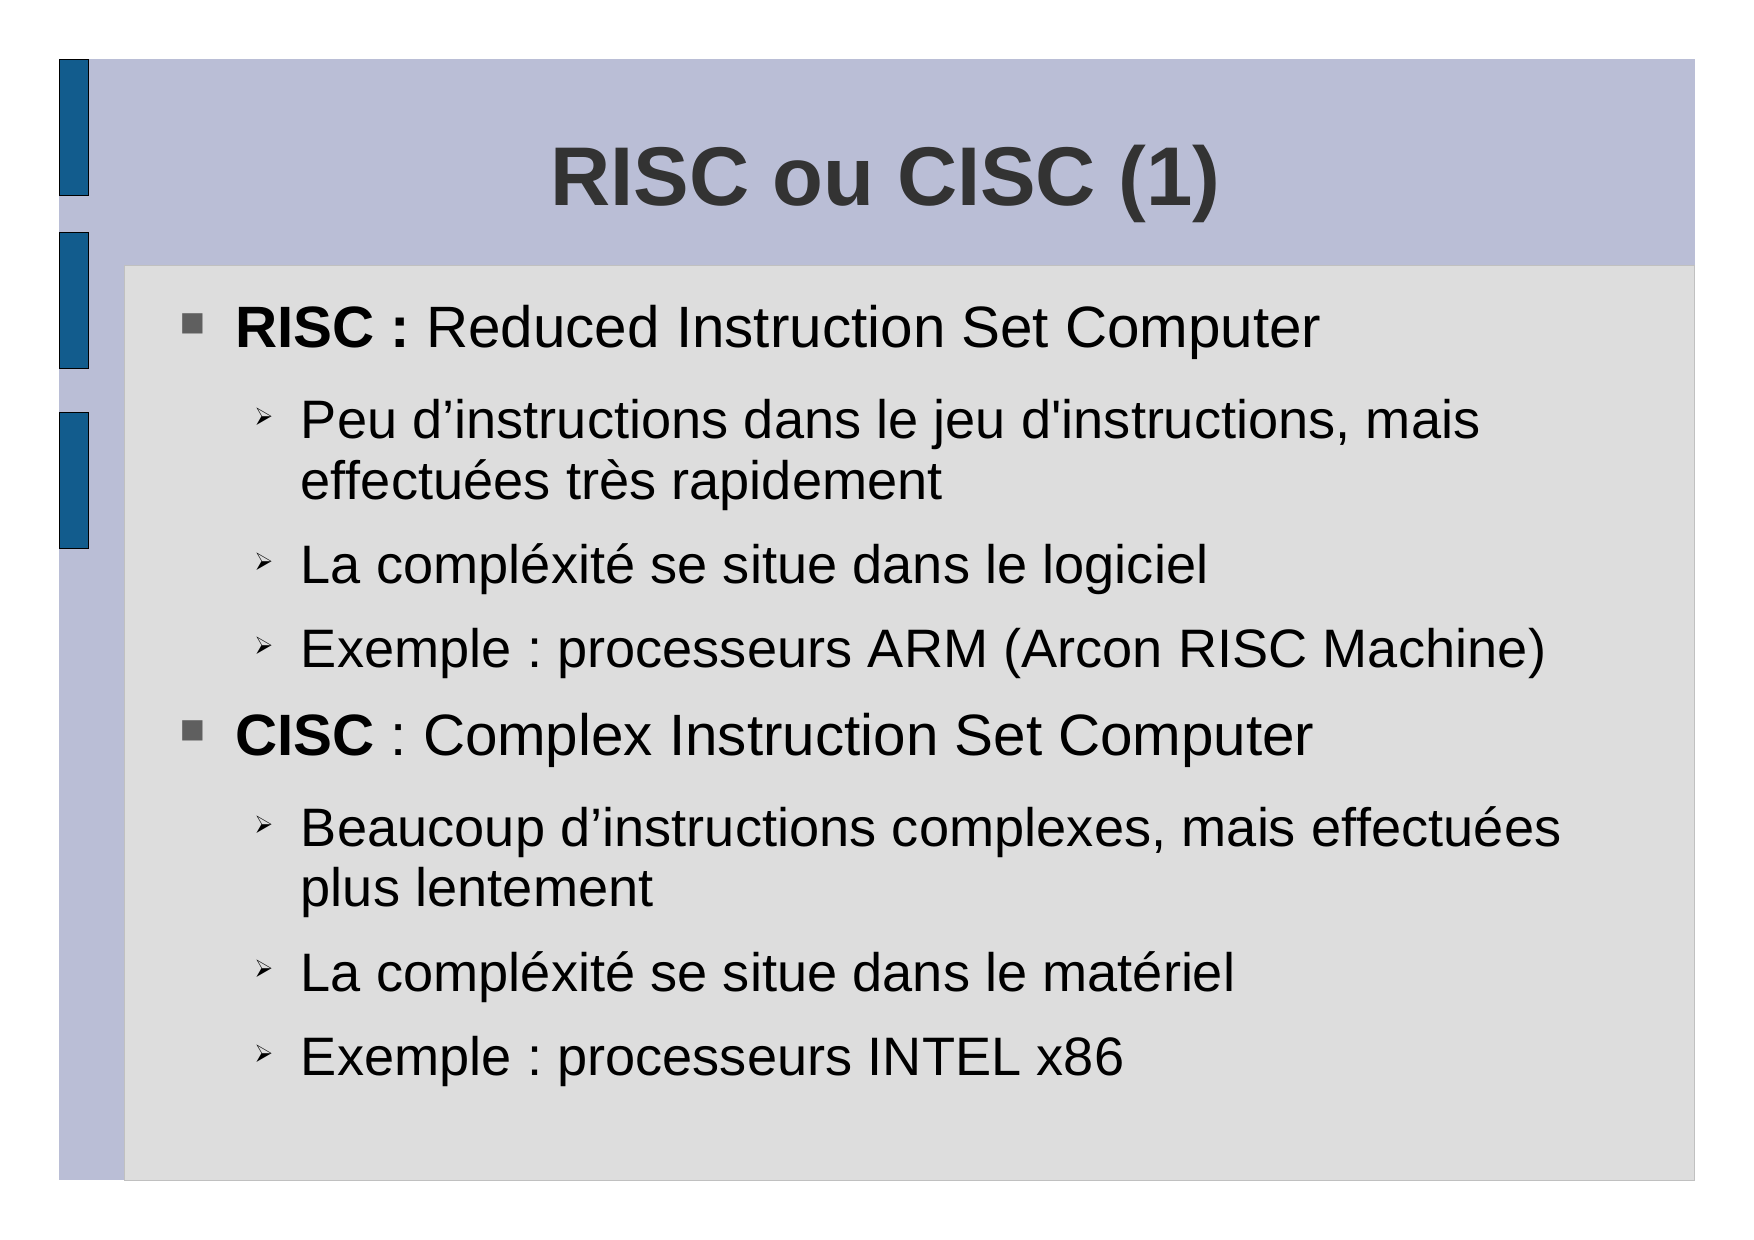

# RISC ou CISC (1)
RISC : Reduced Instruction Set Computer
Peu d’instructions dans le jeu d'instructions, mais effectuées très rapidement
La compléxité se situe dans le logiciel
Exemple : processeurs ARM (Arcon RISC Machine)
CISC : Complex Instruction Set Computer
Beaucoup d’instructions complexes, mais effectuées plus lentement
La compléxité se situe dans le matériel
Exemple : processeurs INTEL x86